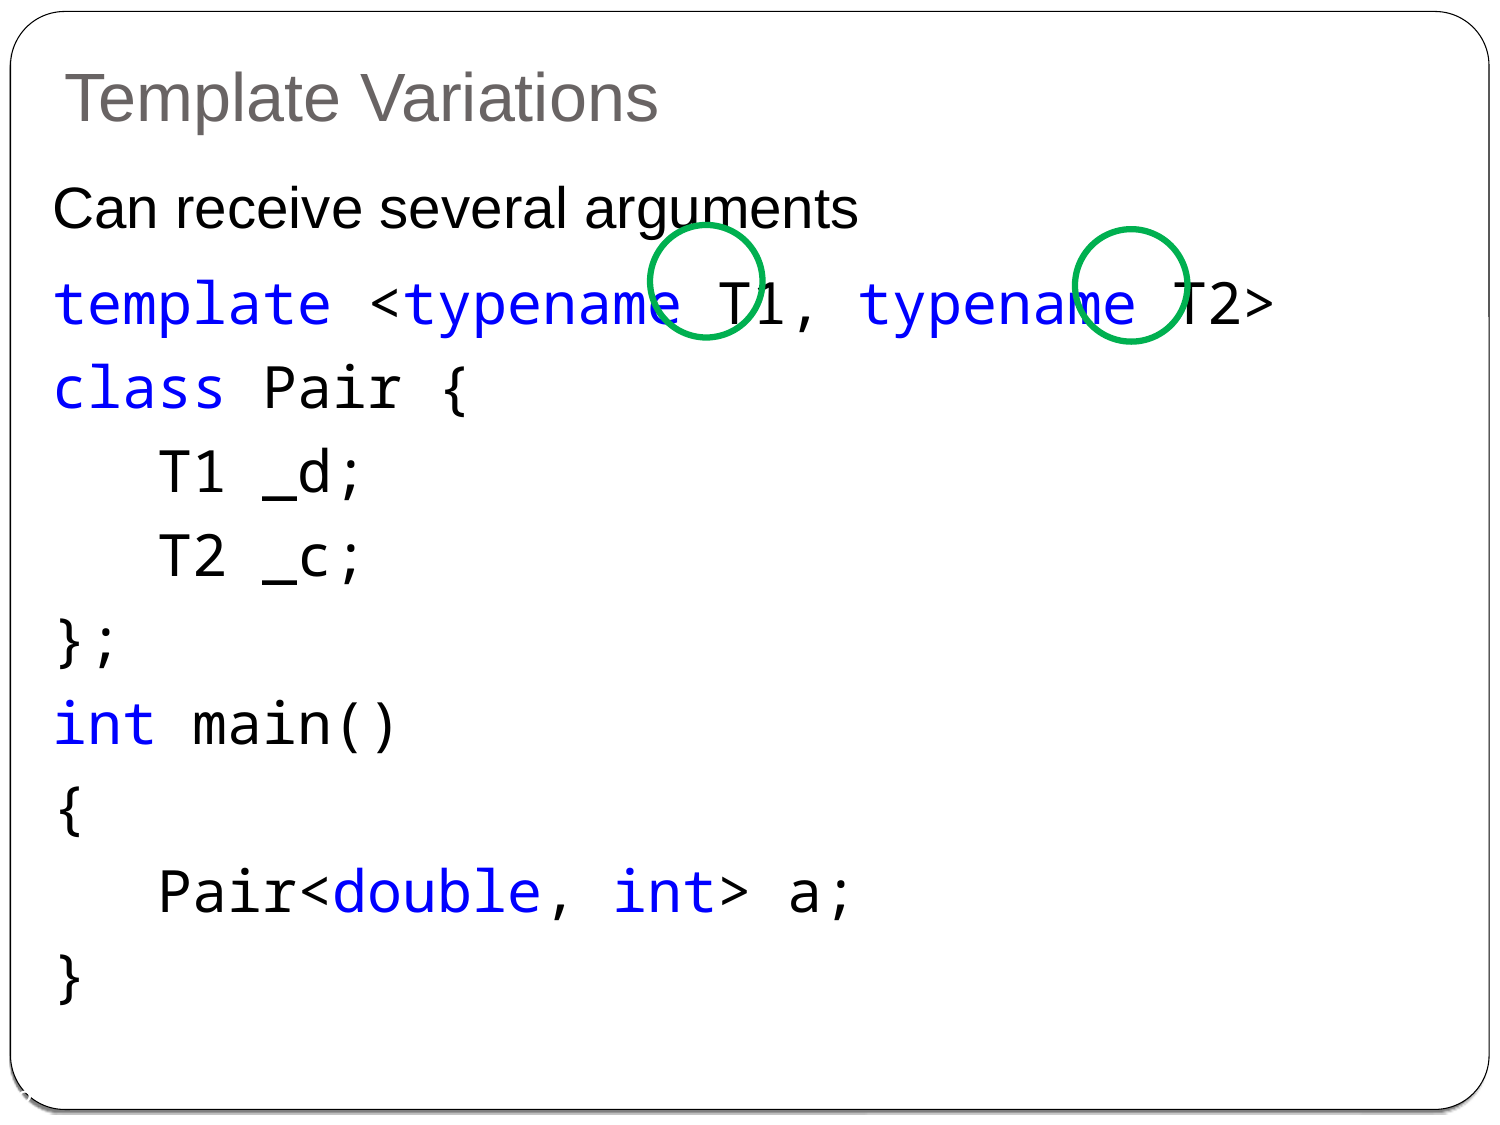

# Template Variations
Can receive several arguments
template <typename T1, typename T2>
class Pair {
   T1 _d;
   T2 _c;
};
int main()
{
   Pair<double, int> a;
}